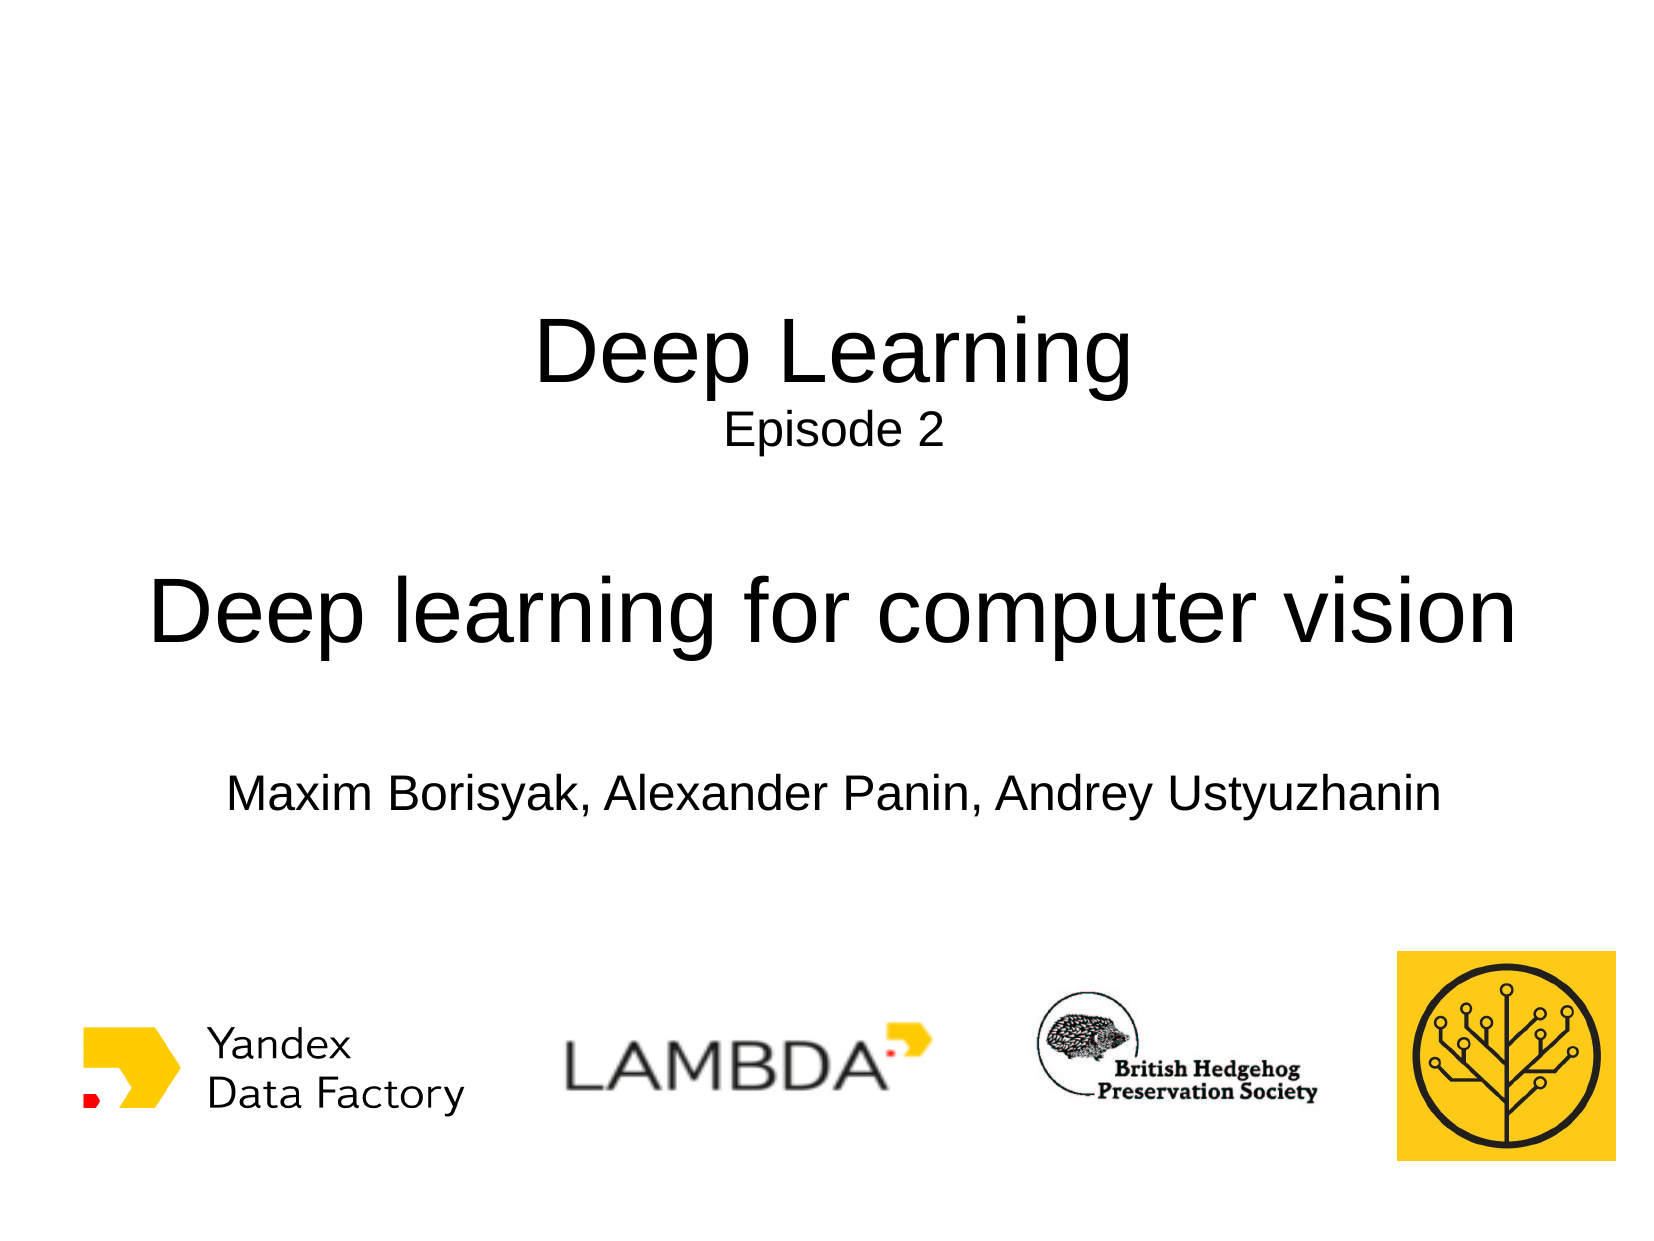

# Deep Learning Episode 2 Deep learning for computer vision Maxim Borisyak, Alexander Panin, Andrey Ustyuzhanin
1